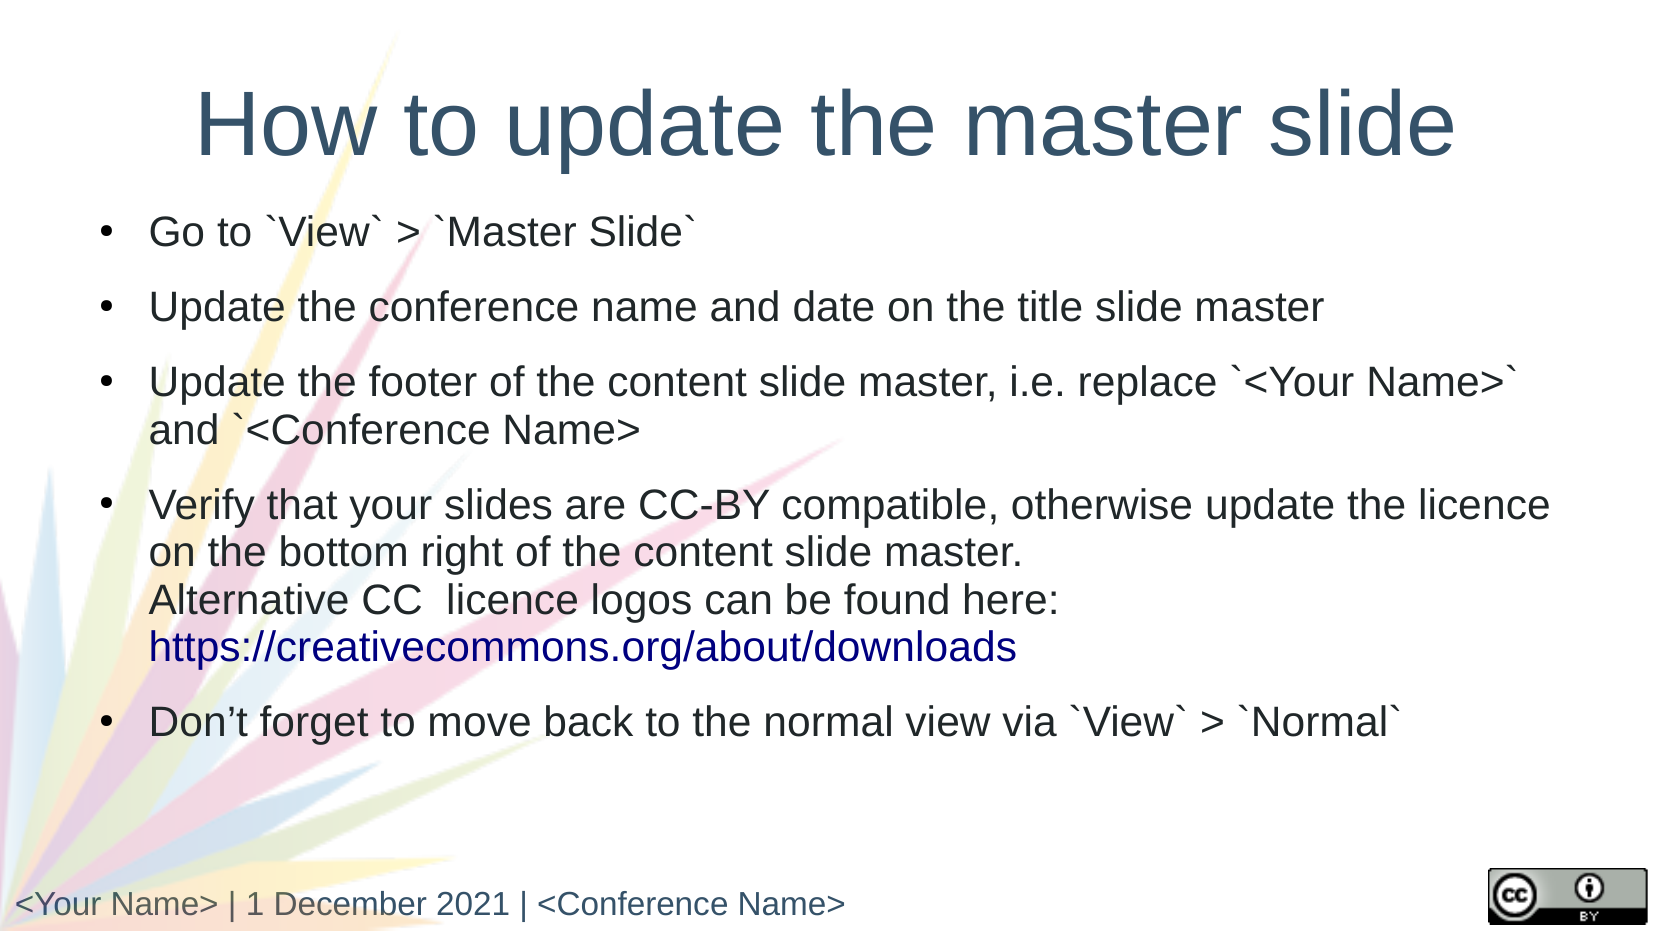

# How to update the master slide
Go to `View` > `Master Slide`
Update the conference name and date on the title slide master
Update the footer of the content slide master, i.e. replace `<Your Name>` and `<Conference Name>
Verify that your slides are CC-BY compatible, otherwise update the licence on the bottom right of the content slide master.
Alternative CC licence logos can be found here: https://creativecommons.org/about/downloads
Don’t forget to move back to the normal view via `View` > `Normal`